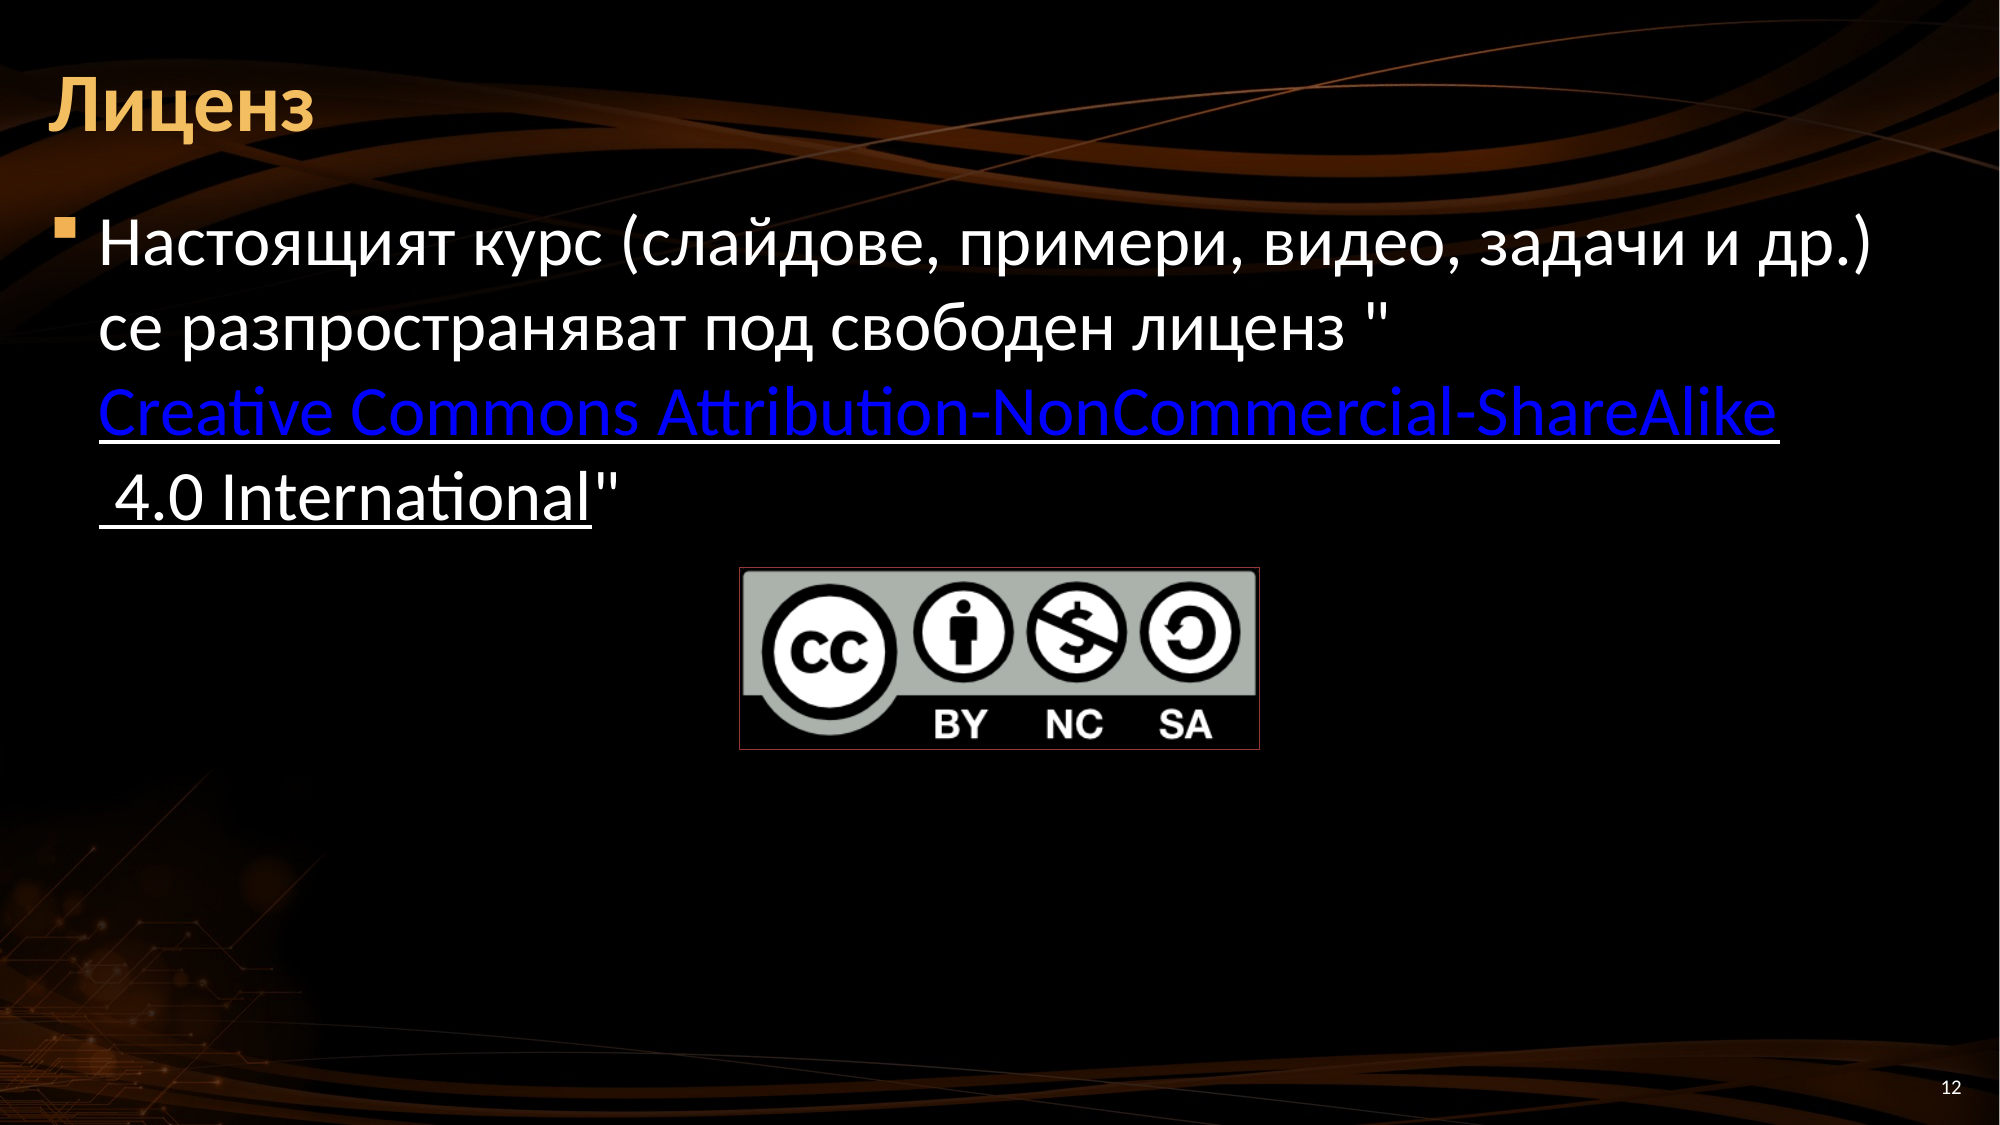

Лиценз
Настоящият курс (слайдове, примери, видео, задачи и др.) се разпространяват под свободен лиценз "Creative Commons Attribution-NonCommercial-ShareAlike 4.0 International"